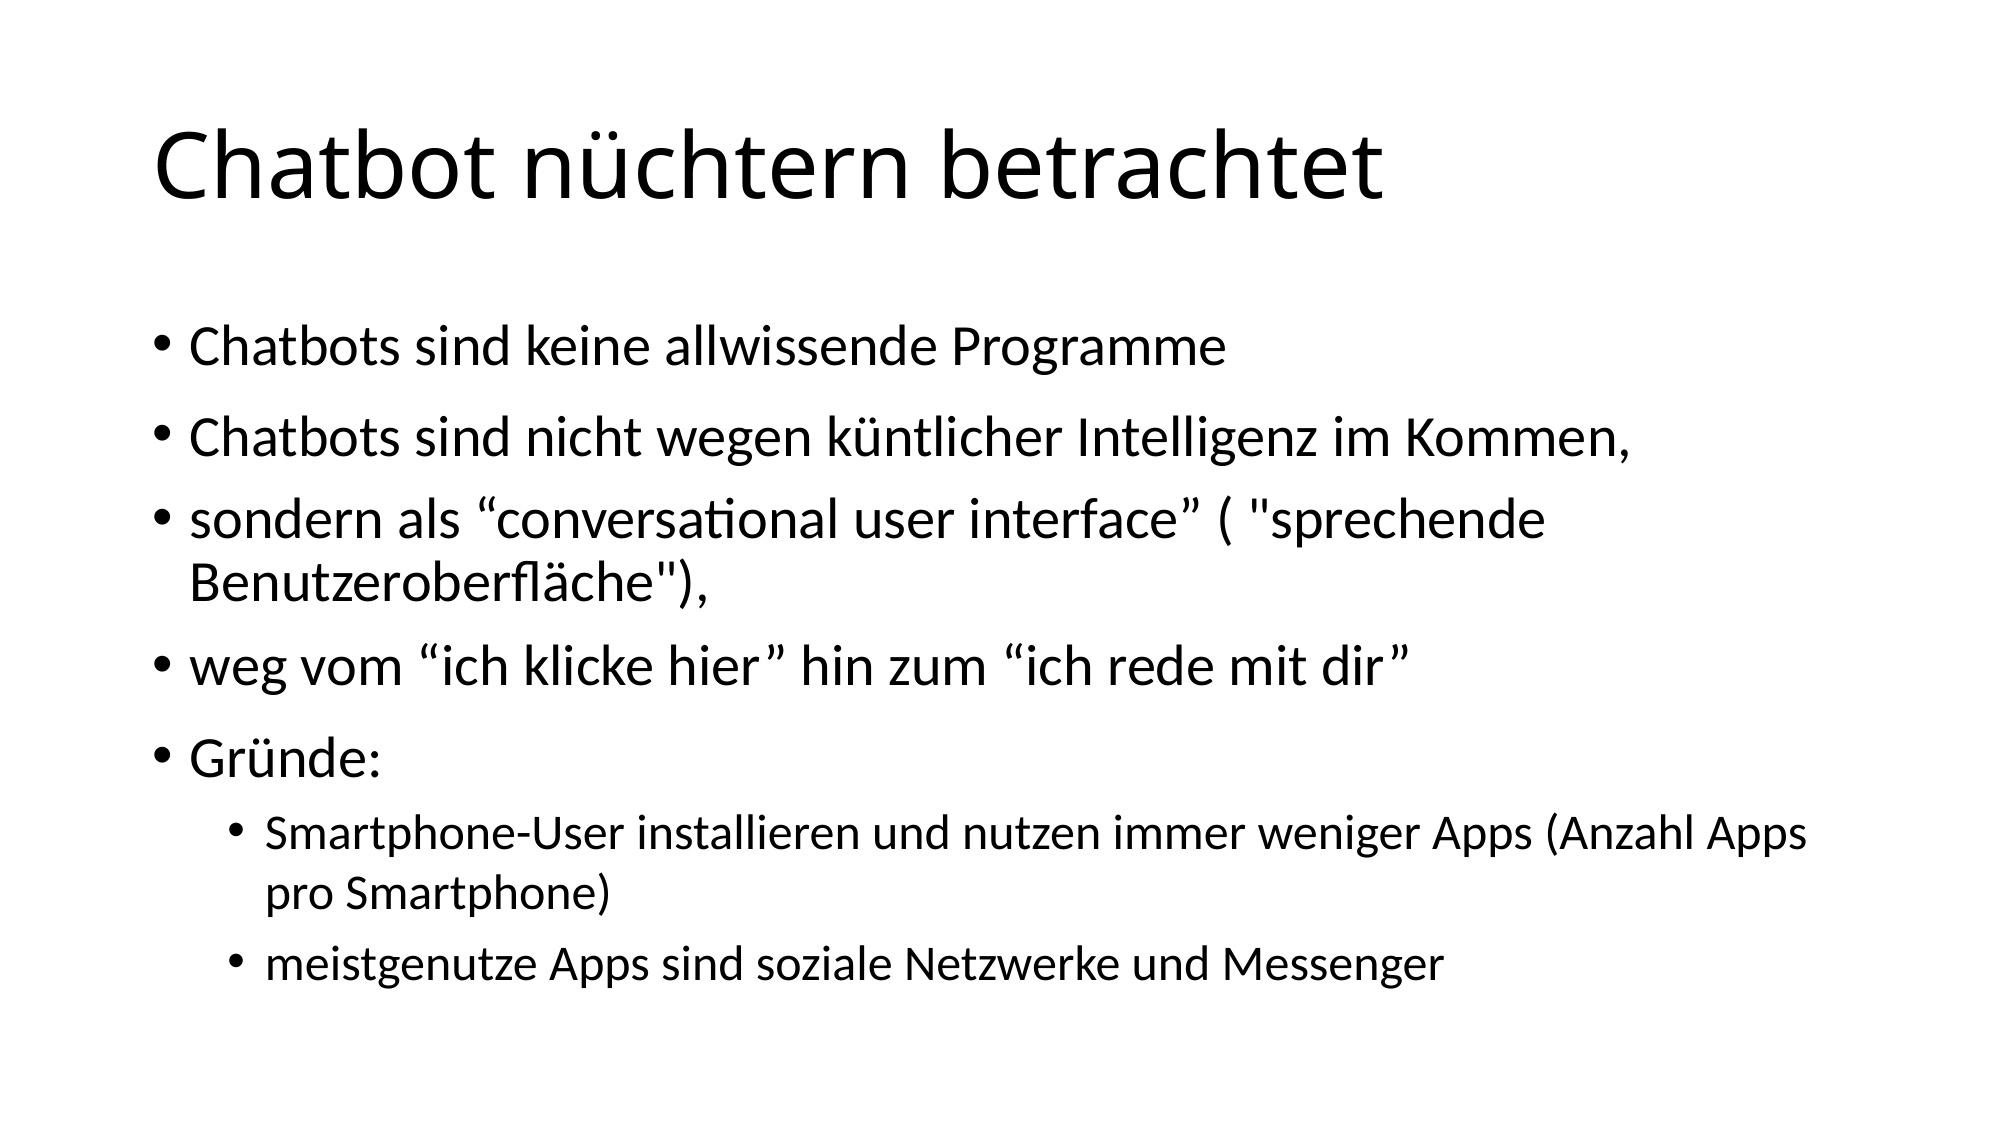

# Chatbot nüchtern betrachtet
Chatbots sind keine allwissende Programme
Chatbots sind nicht wegen küntlicher Intelligenz im Kommen,
sondern als “conversational user interface” ( "sprechende Benutzeroberfläche"),
weg vom “ich klicke hier” hin zum “ich rede mit dir”
Gründe:
Smartphone-User installieren und nutzen immer weniger Apps (Anzahl Apps pro Smartphone)
meistgenutze Apps sind soziale Netzwerke und Messenger